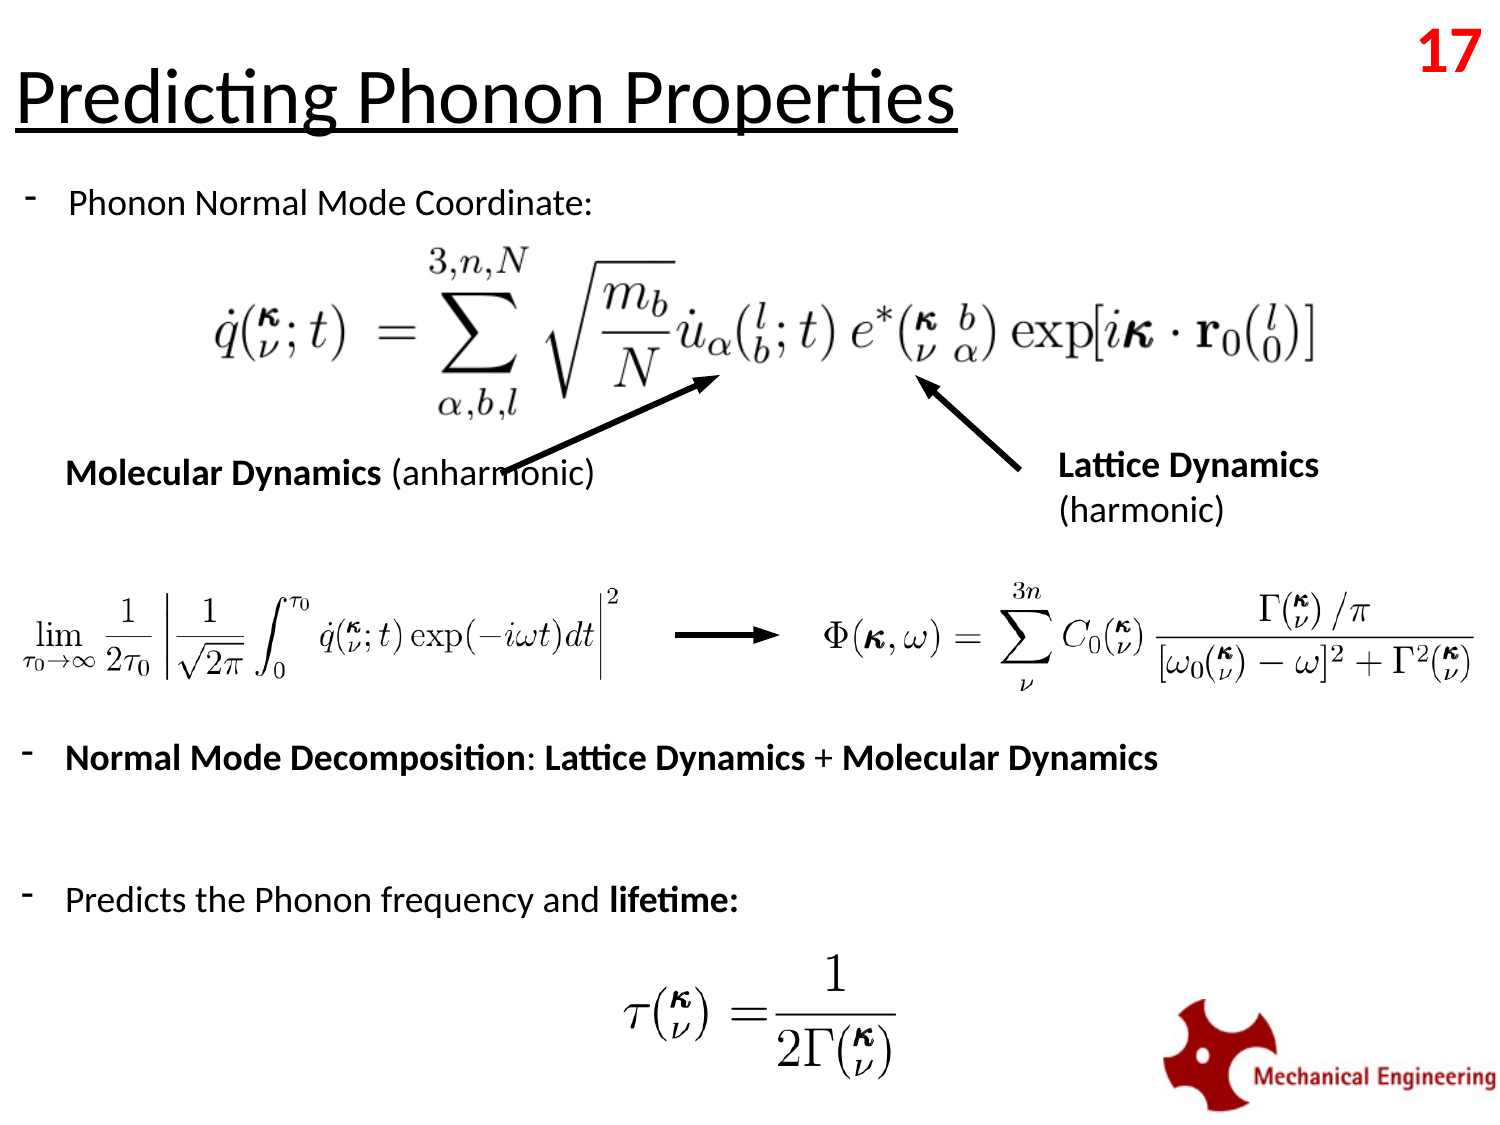

# Predicting Phonon Properties
17
 Phonon Normal Mode Coordinate:
Lattice Dynamics (harmonic)
Molecular Dynamics (anharmonic)
 Normal Mode Decomposition: Lattice Dynamics + Molecular Dynamics
 Predicts the Phonon frequency and lifetime: